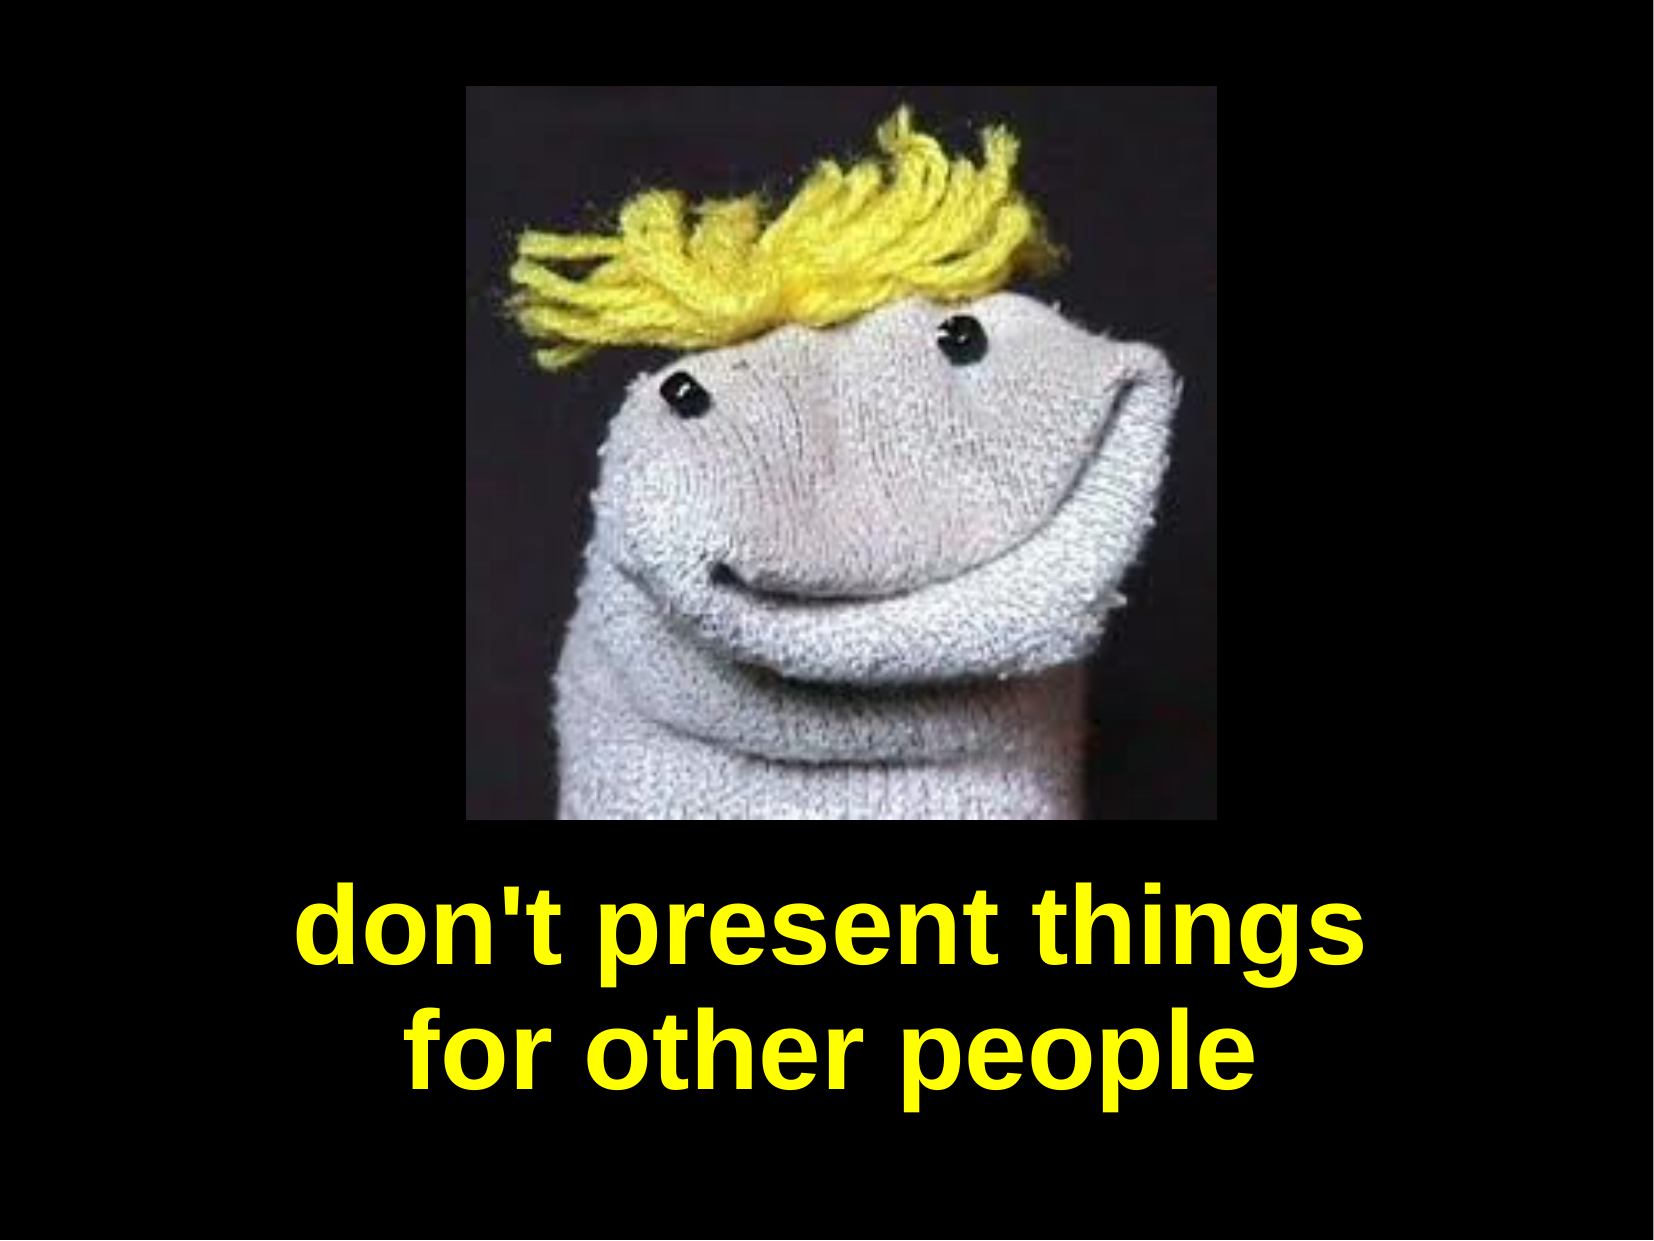

# don't present things for other people